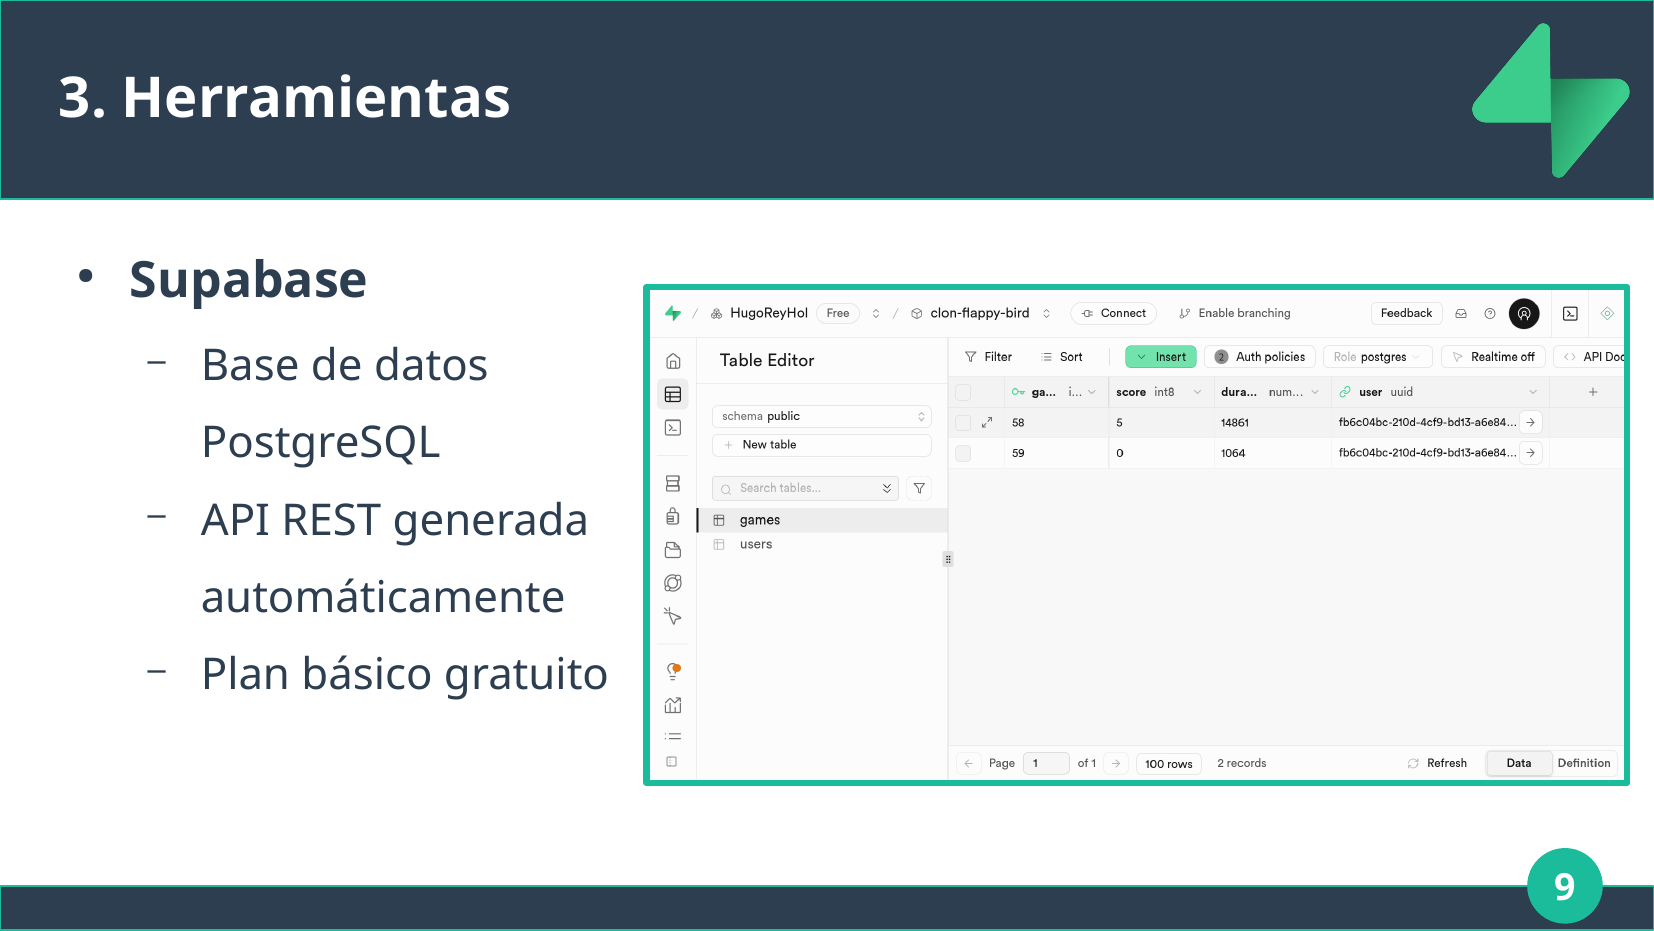

# 3. Herramientas
Supabase
Base de datos
PostgreSQL
API REST generada
automáticamente
Plan básico gratuito
9